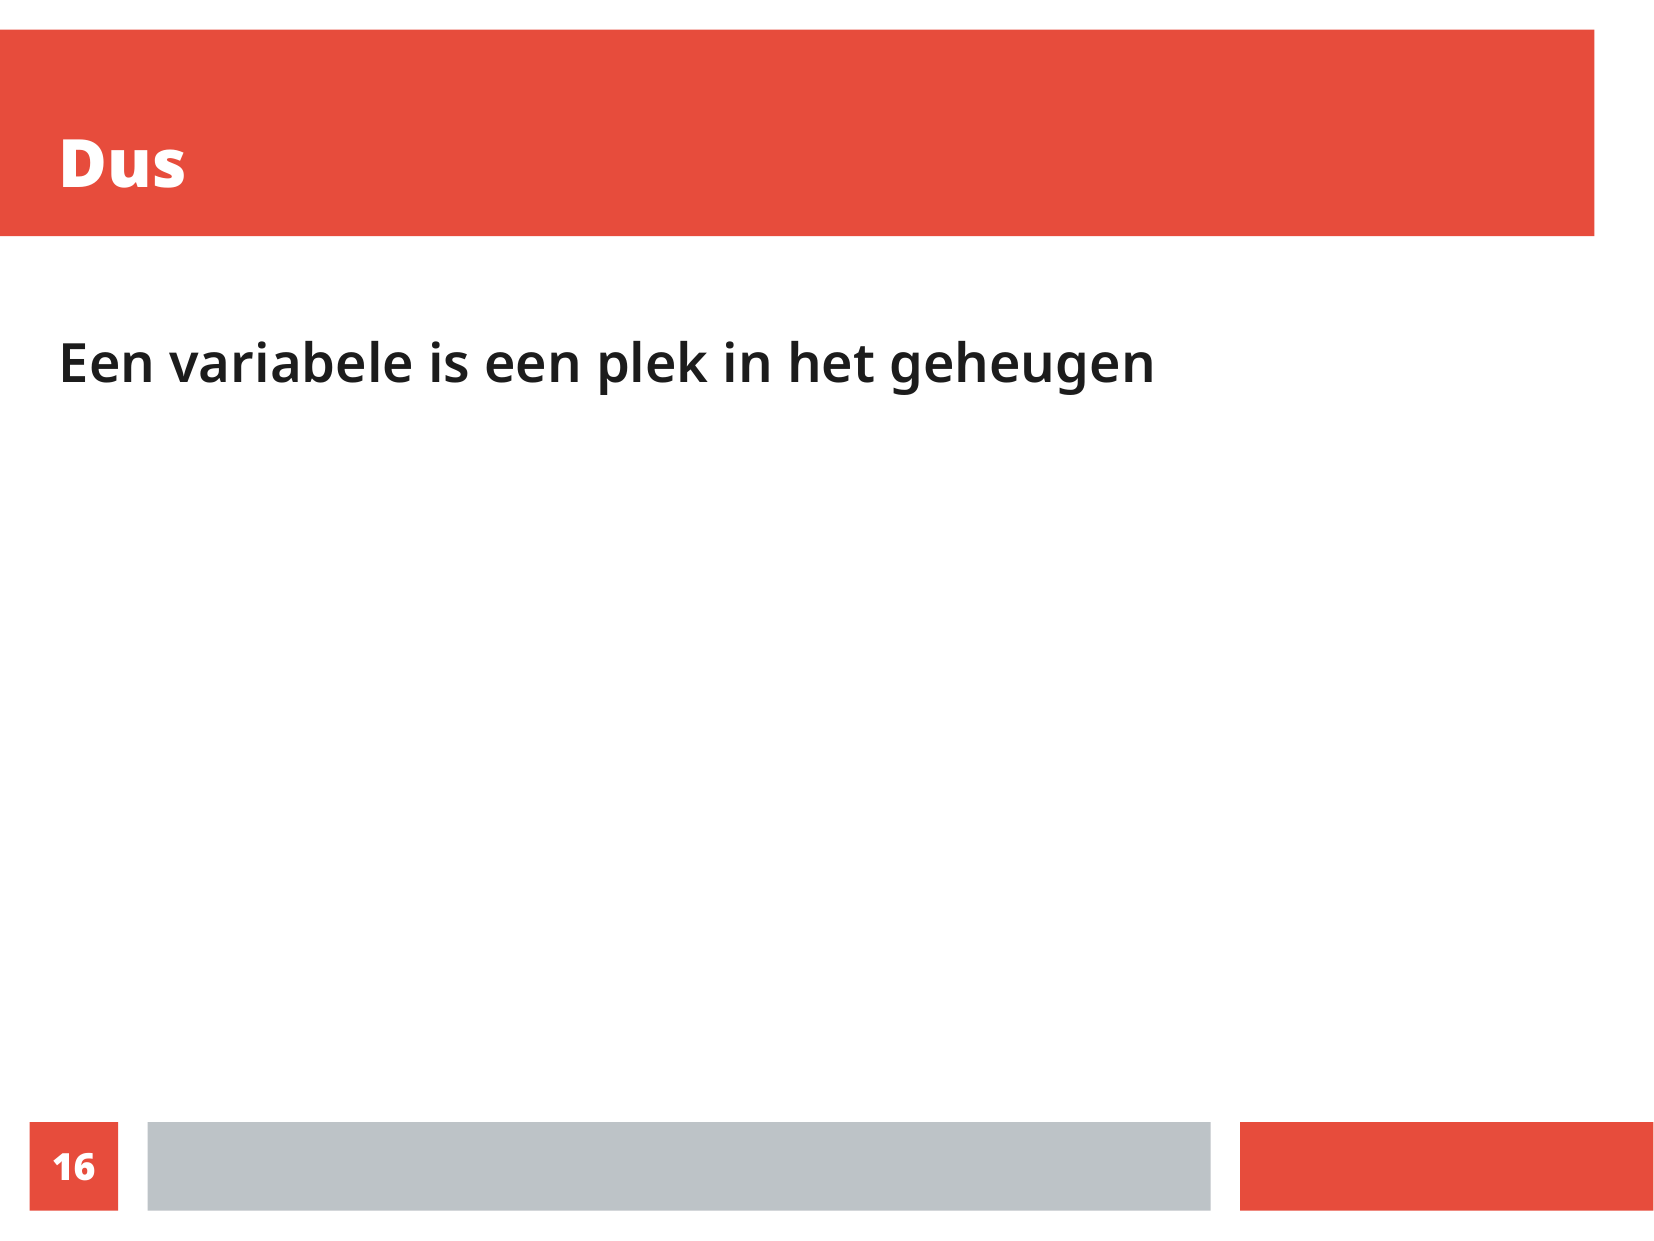

# Dus
Een variabele is een plek in het geheugen
16